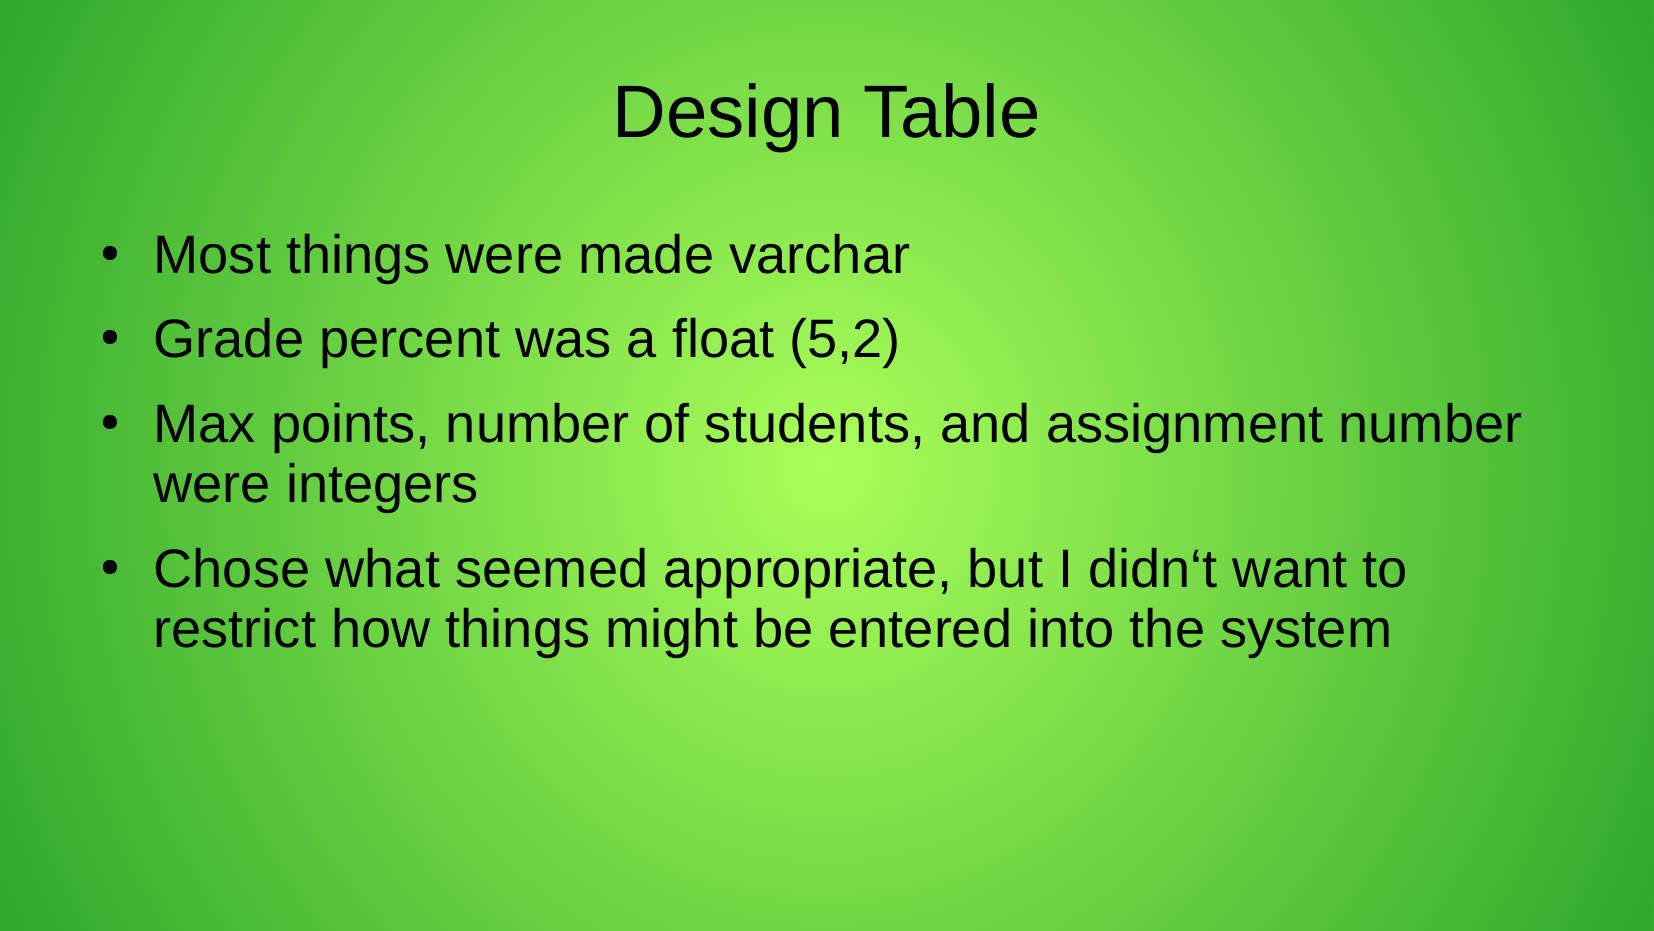

# Design Table
Most things were made varchar
Grade percent was a float (5,2)
Max points, number of students, and assignment number were integers
Chose what seemed appropriate, but I didn‘t want to restrict how things might be entered into the system